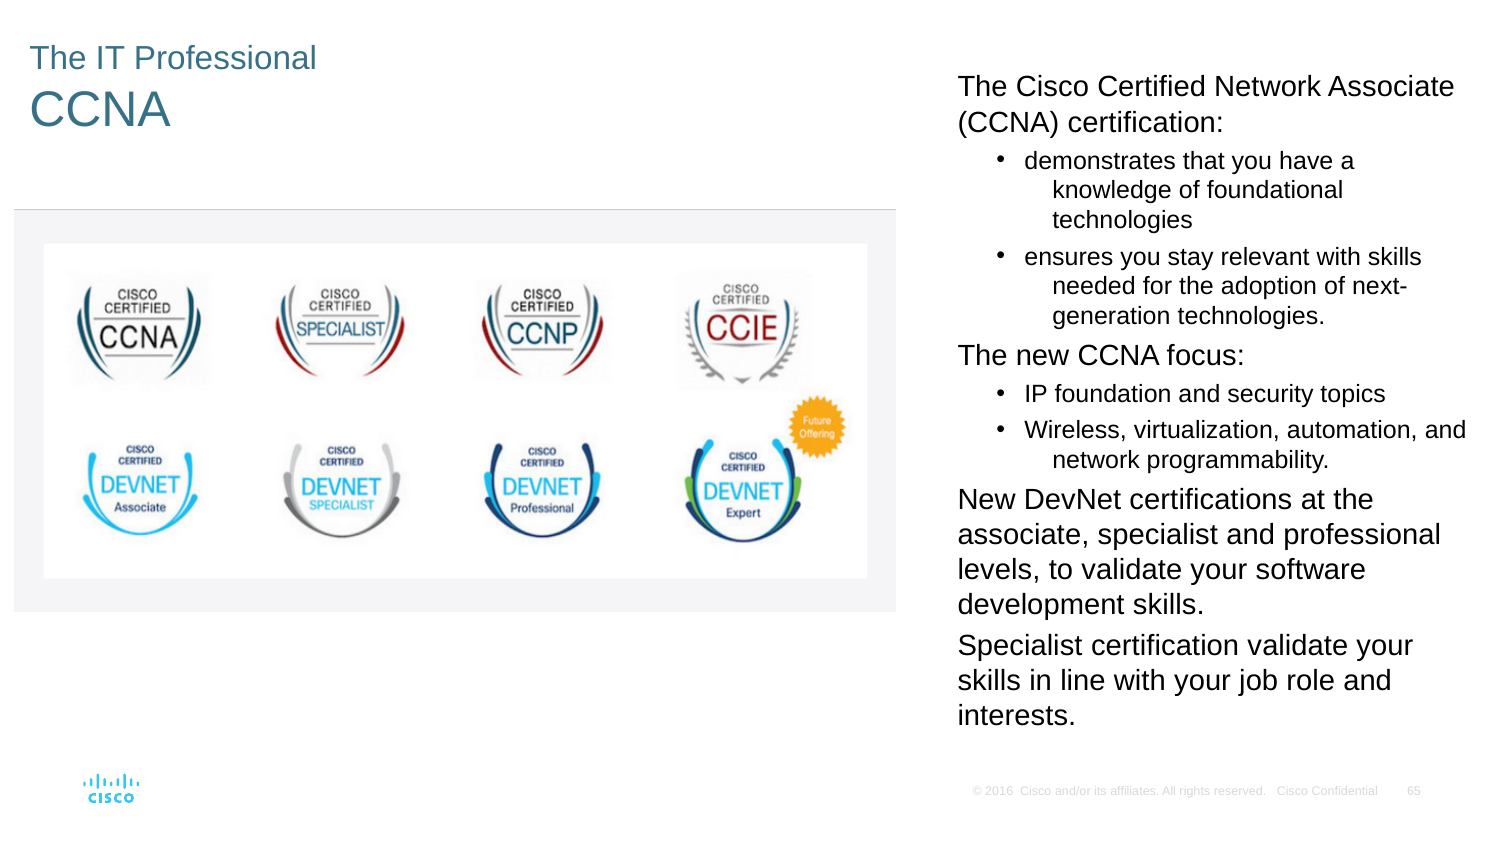

# The IT Professional CCNA
The Cisco Certified Network Associate (CCNA) certification:
demonstrates that you have a knowledge of foundational technologies
ensures you stay relevant with skills needed for the adoption of next-generation technologies.
The new CCNA focus:
IP foundation and security topics
Wireless, virtualization, automation, and network programmability.
New DevNet certifications at the associate, specialist and professional levels, to validate your software development skills.
Specialist certification validate your skills in line with your job role and interests.